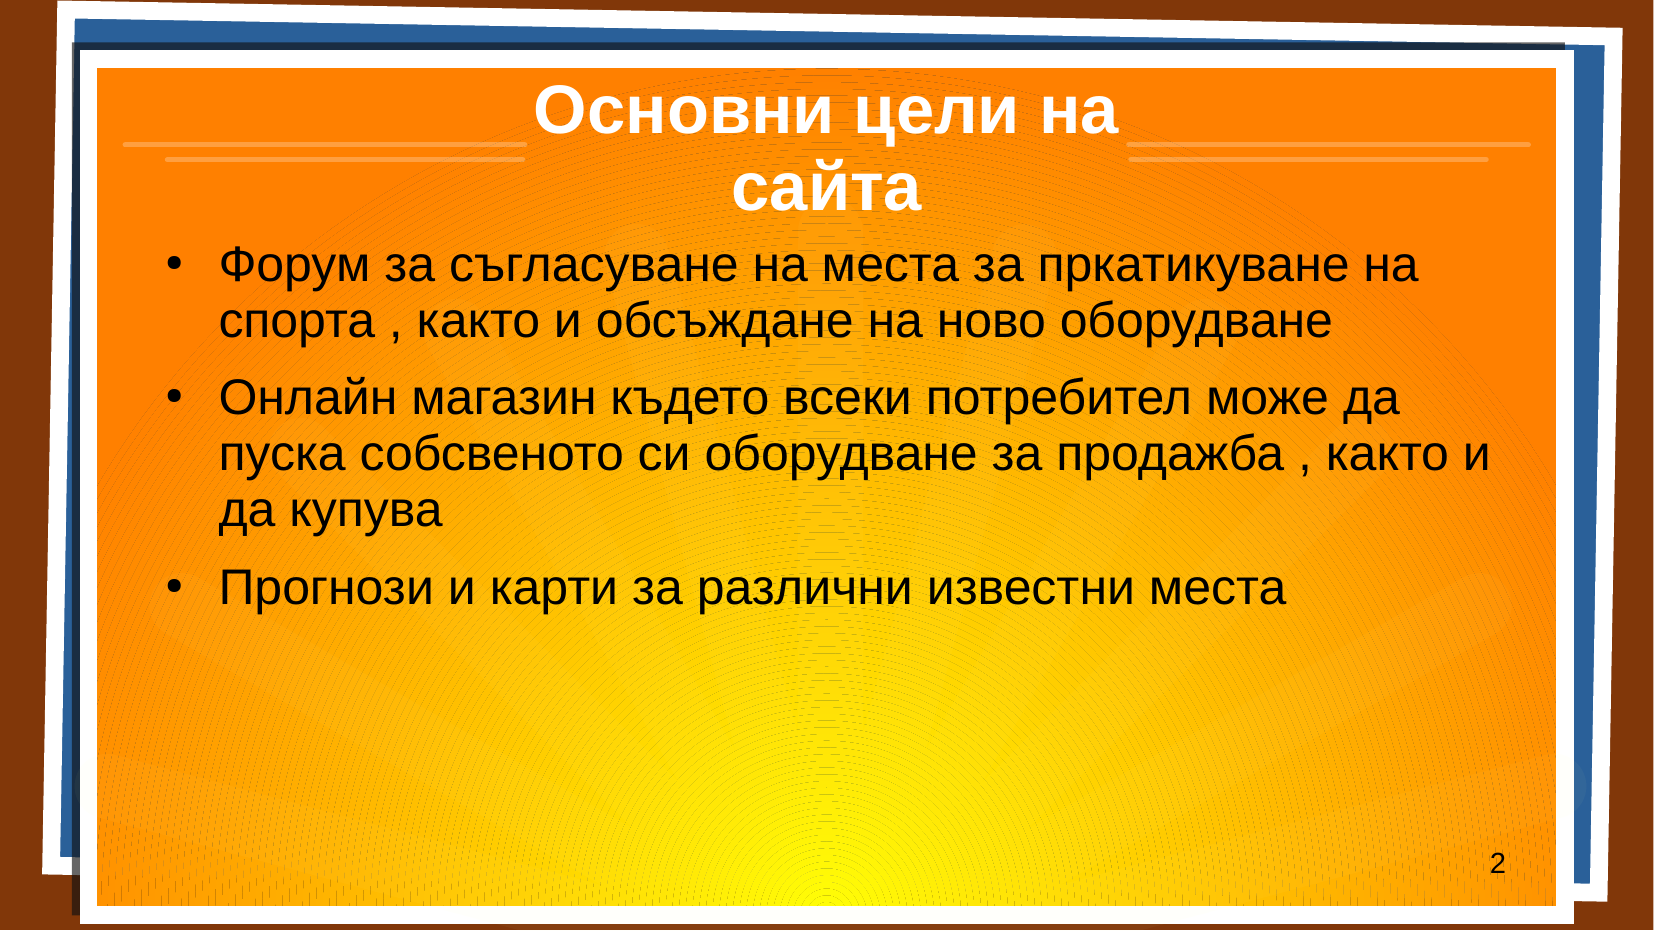

# Основни цели на сайта
Форум за съгласуване на места за пркатикуване на спорта , както и обсъждане на ново оборудване
Онлайн магазин където всеки потребител може да пуска собсвеното си оборудване за продажба , както и да купува
Прогнози и карти за различни известни места
2